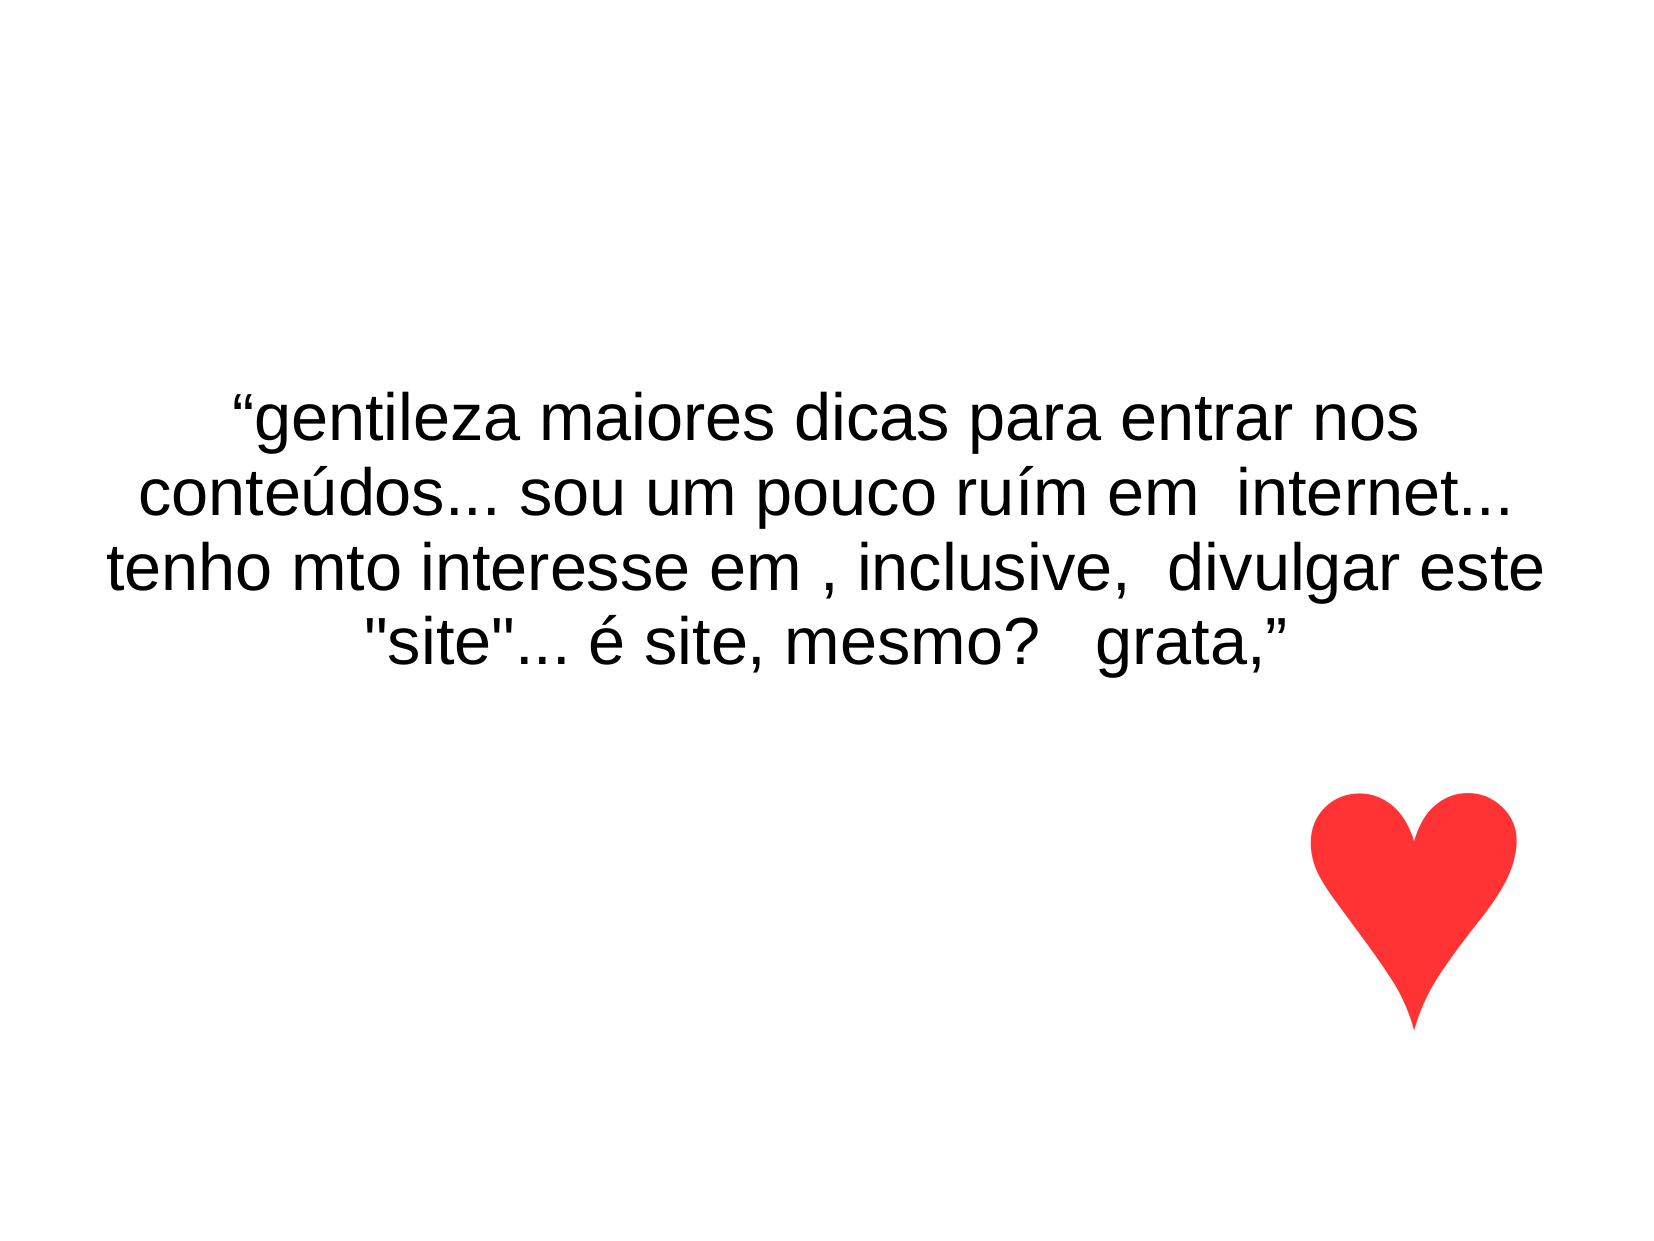

# “gentileza maiores dicas para entrar nos conteúdos... sou um pouco ruím em internet... tenho mto interesse em , inclusive, divulgar este "site"... é site, mesmo? grata,”
♥